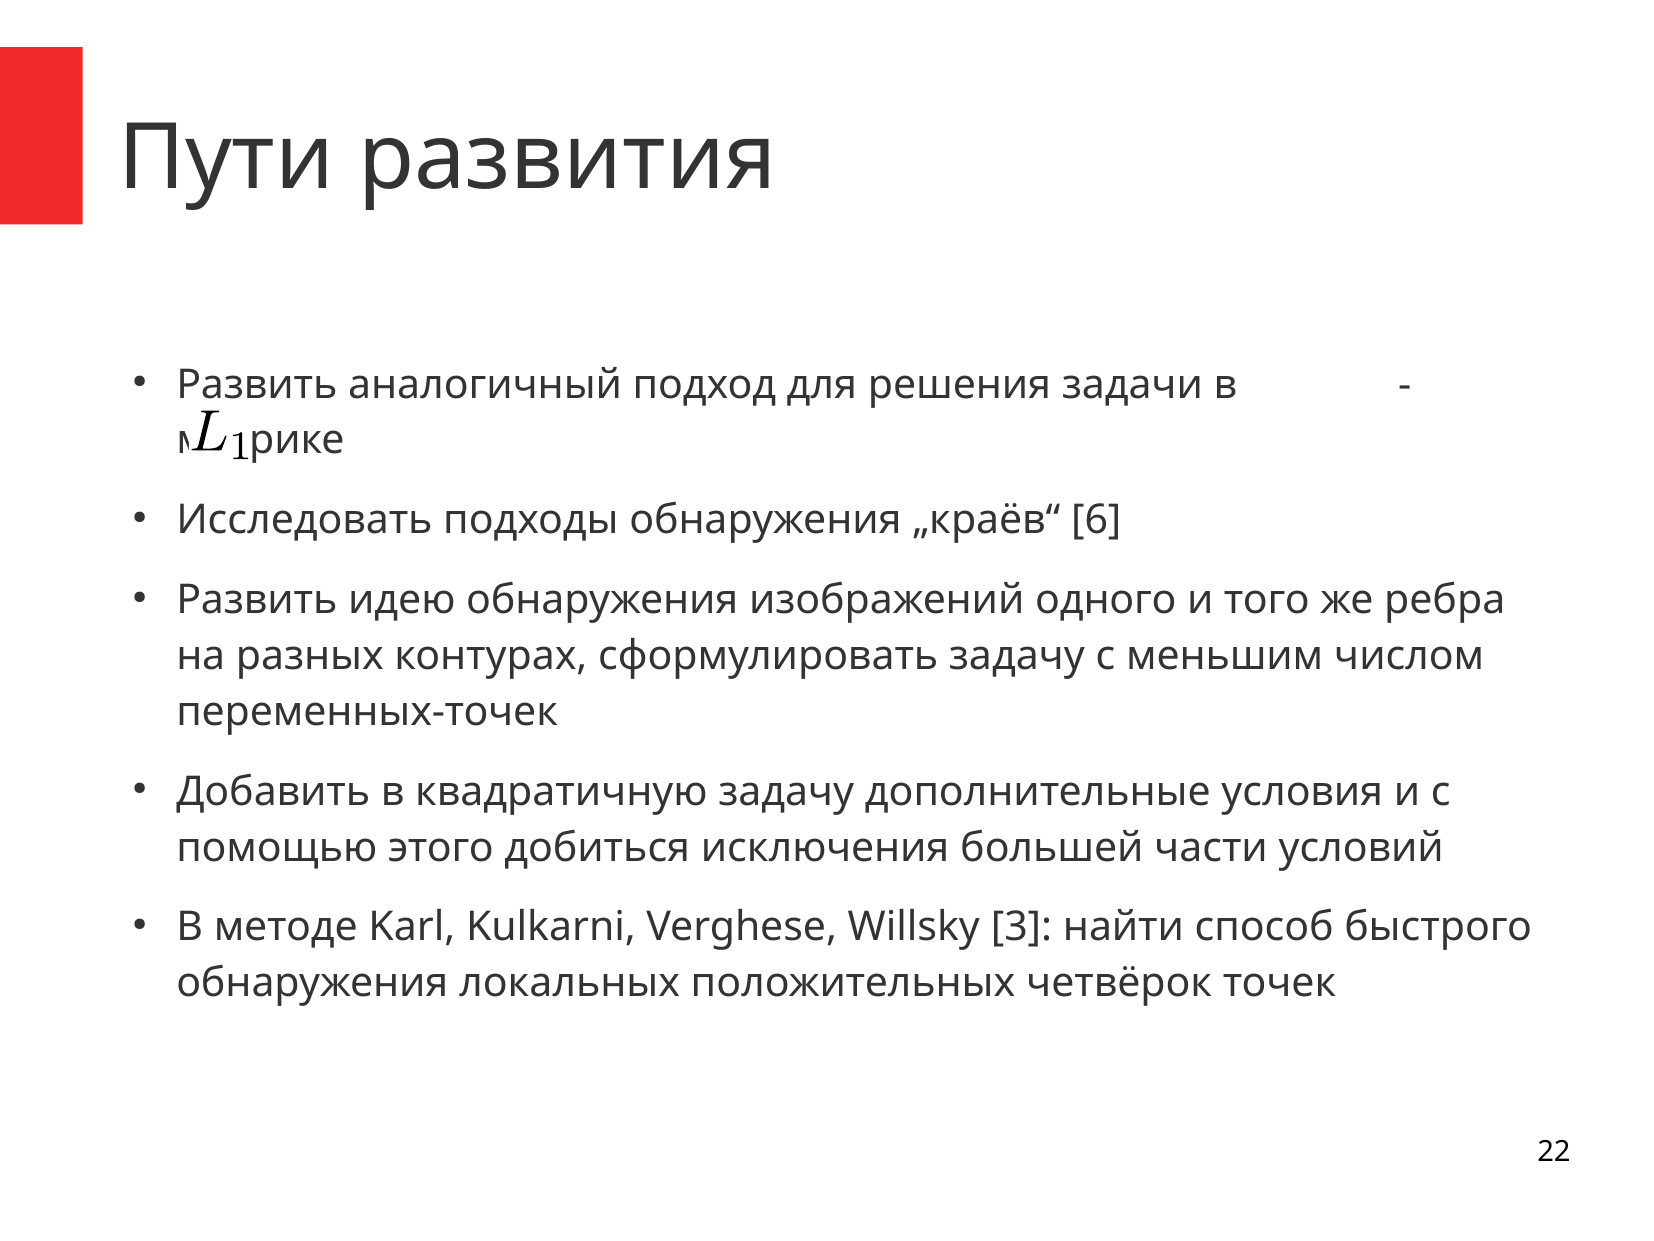

# Пути развития
Развить аналогичный подход для решения задачи в -метрике
Исследовать подходы обнаружения „краёв“ [6]
Развить идею обнаружения изображений одного и того же ребра на разных контурах, сформулировать задачу с меньшим числом переменных-точек
Добавить в квадратичную задачу дополнительные условия и с помощью этого добиться исключения большей части условий
В методе Karl, Kulkarni, Verghese, Willsky [3]: найти способ быстрого обнаружения локальных положительных четвёрок точек
22